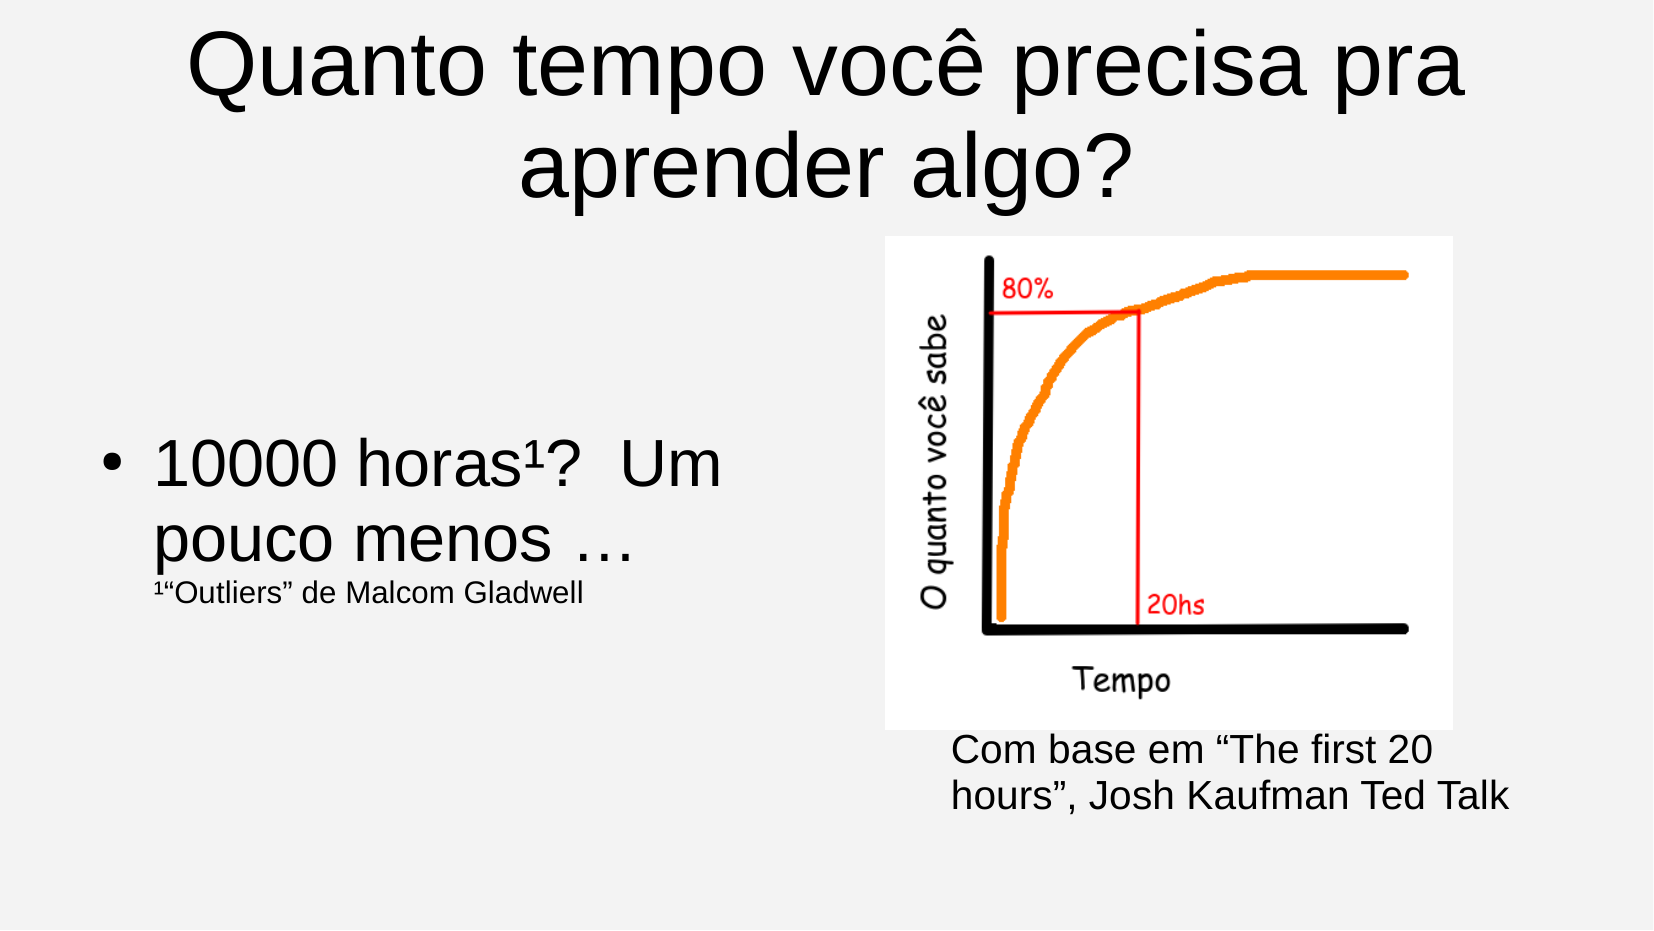

# Quanto tempo você precisa pra aprender algo?
10000 horas¹? Um pouco menos …
¹“Outliers” de Malcom Gladwell
Com base em “The first 20 hours”, Josh Kaufman Ted Talk